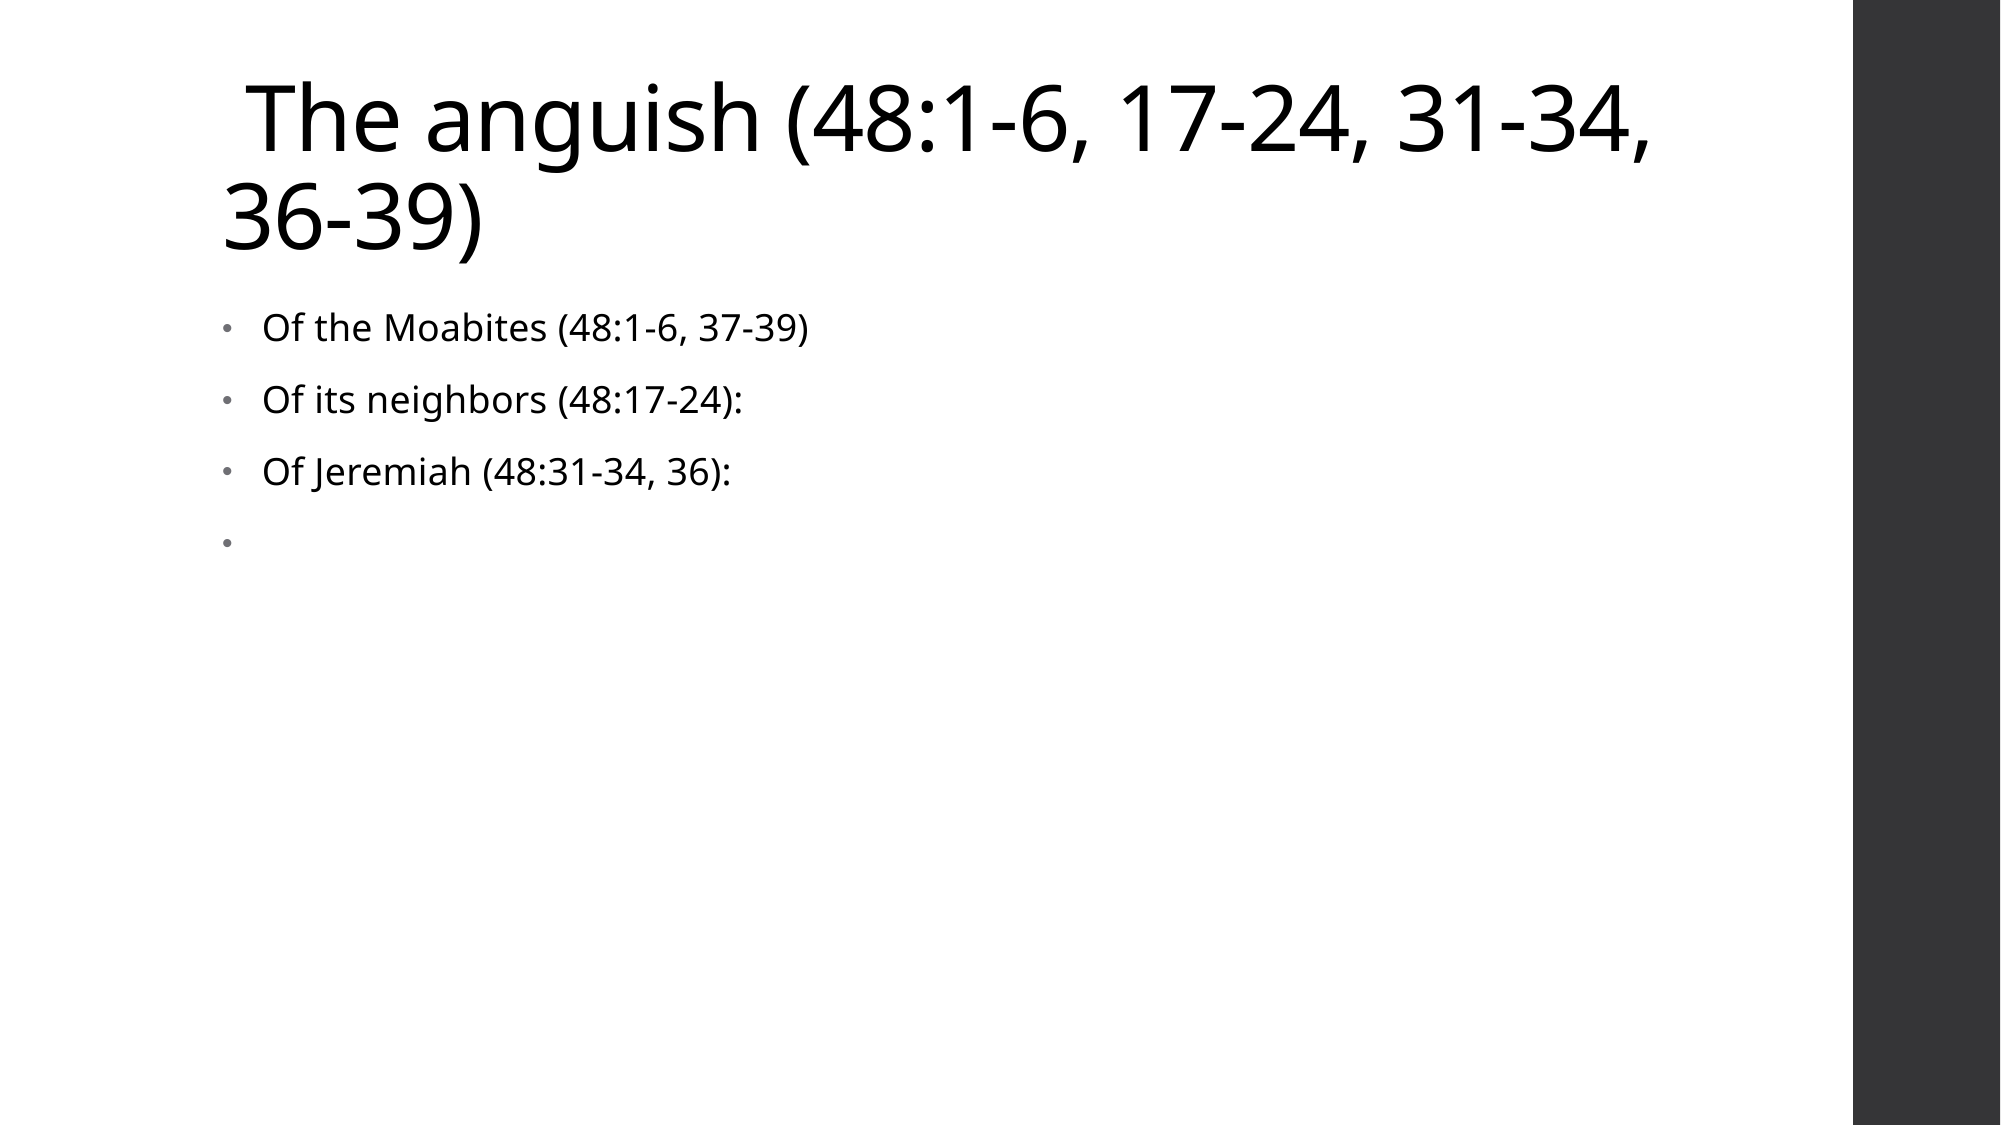

# The anguish (48:1-6, 17-24, 31-34, 36-39)
 Of the Moabites (48:1-6, 37-39)
 Of its neighbors (48:17-24):
 Of Jeremiah (48:31-34, 36):